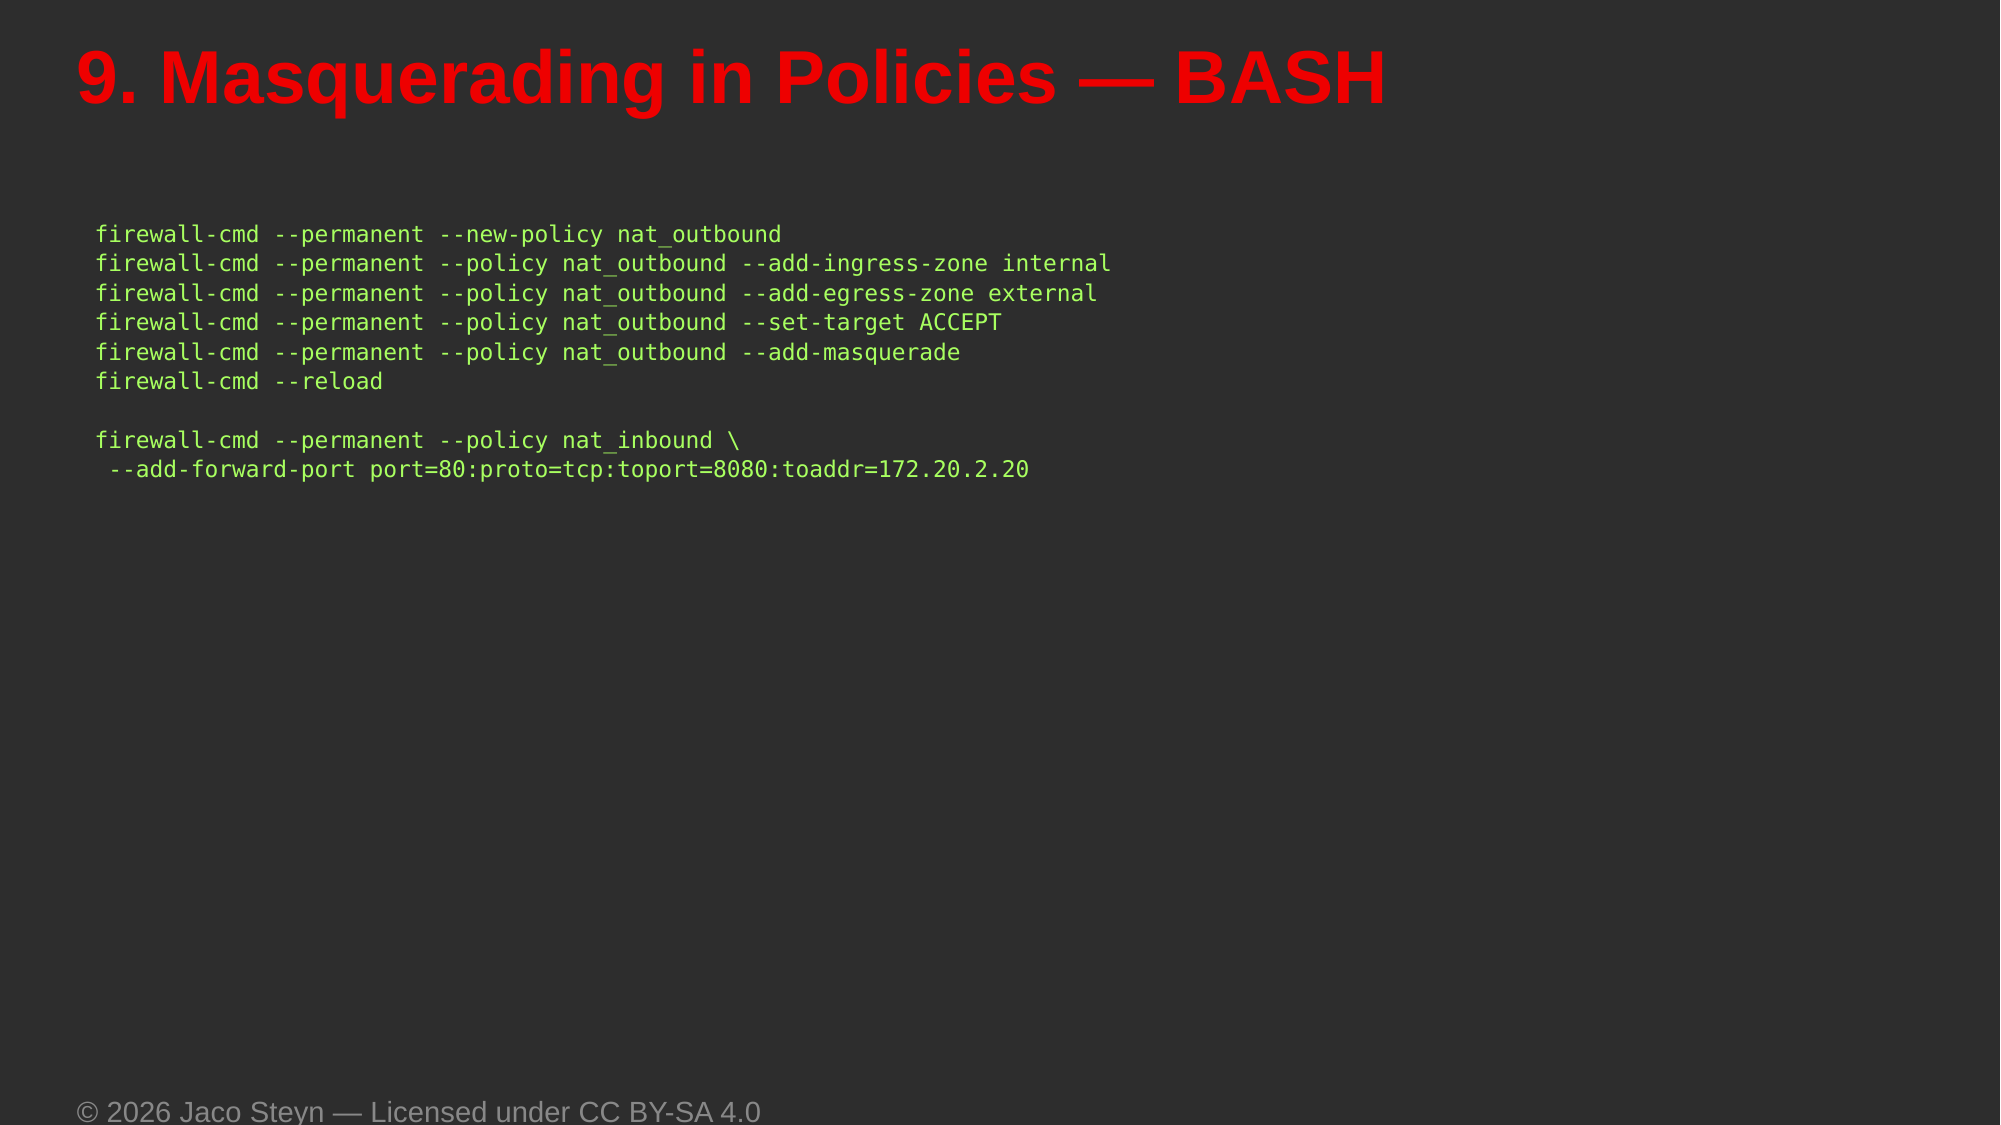

9. Masquerading in Policies — BASH
firewall-cmd --permanent --new-policy nat_outbound
firewall-cmd --permanent --policy nat_outbound --add-ingress-zone internal
firewall-cmd --permanent --policy nat_outbound --add-egress-zone external
firewall-cmd --permanent --policy nat_outbound --set-target ACCEPT
firewall-cmd --permanent --policy nat_outbound --add-masquerade
firewall-cmd --reload
firewall-cmd --permanent --policy nat_inbound \
 --add-forward-port port=80:proto=tcp:toport=8080:toaddr=172.20.2.20
© 2026 Jaco Steyn — Licensed under CC BY-SA 4.0